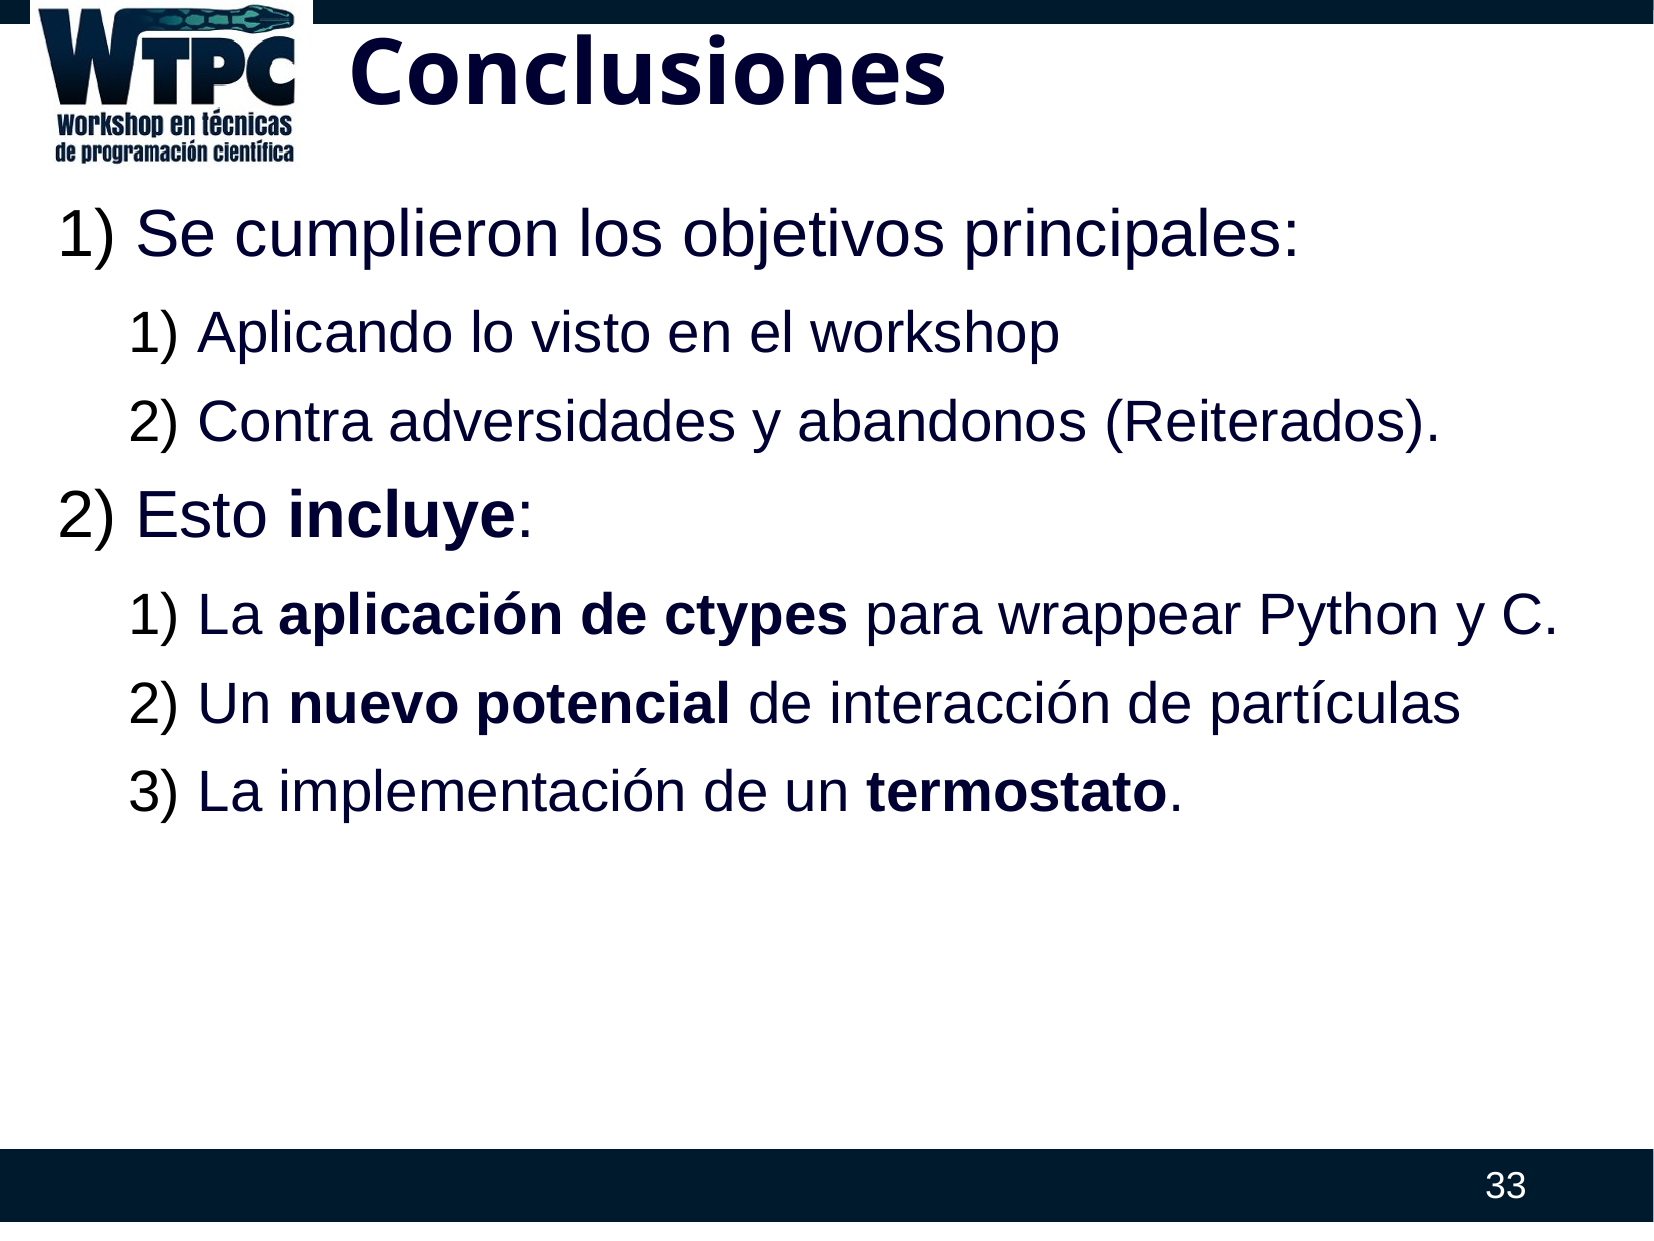

# Conclusiones
 Se cumplieron los objetivos principales:
 Aplicando lo visto en el workshop
 Contra adversidades y abandonos (Reiterados).
 Esto incluye:
 La aplicación de ctypes para wrappear Python y C.
 Un nuevo potencial de interacción de partículas
 La implementación de un termostato.